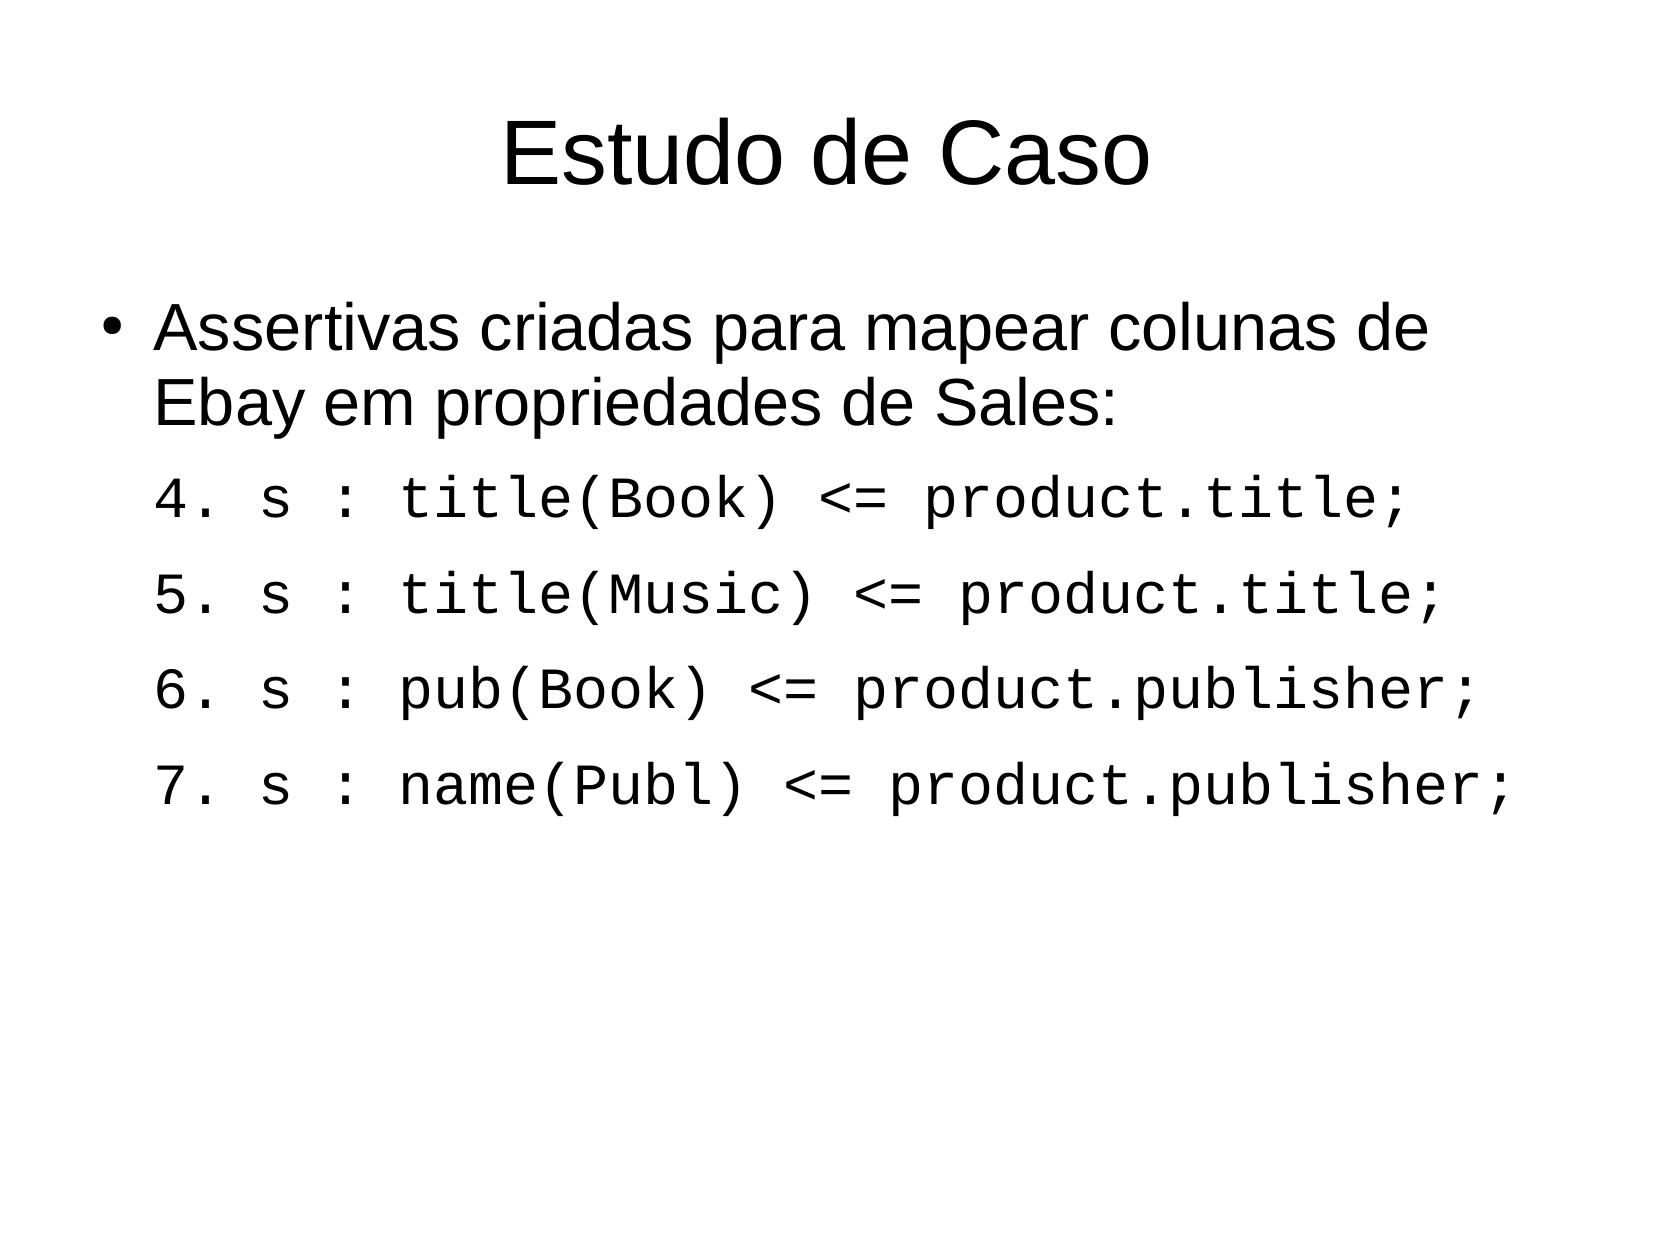

# Estudo de Caso
Assertivas criadas para mapear colunas de Ebay em propriedades de Sales:
4. s : title(Book) <= product.title;
5. s : title(Music) <= product.title;
6. s : pub(Book) <= product.publisher;
7. s : name(Publ) <= product.publisher;